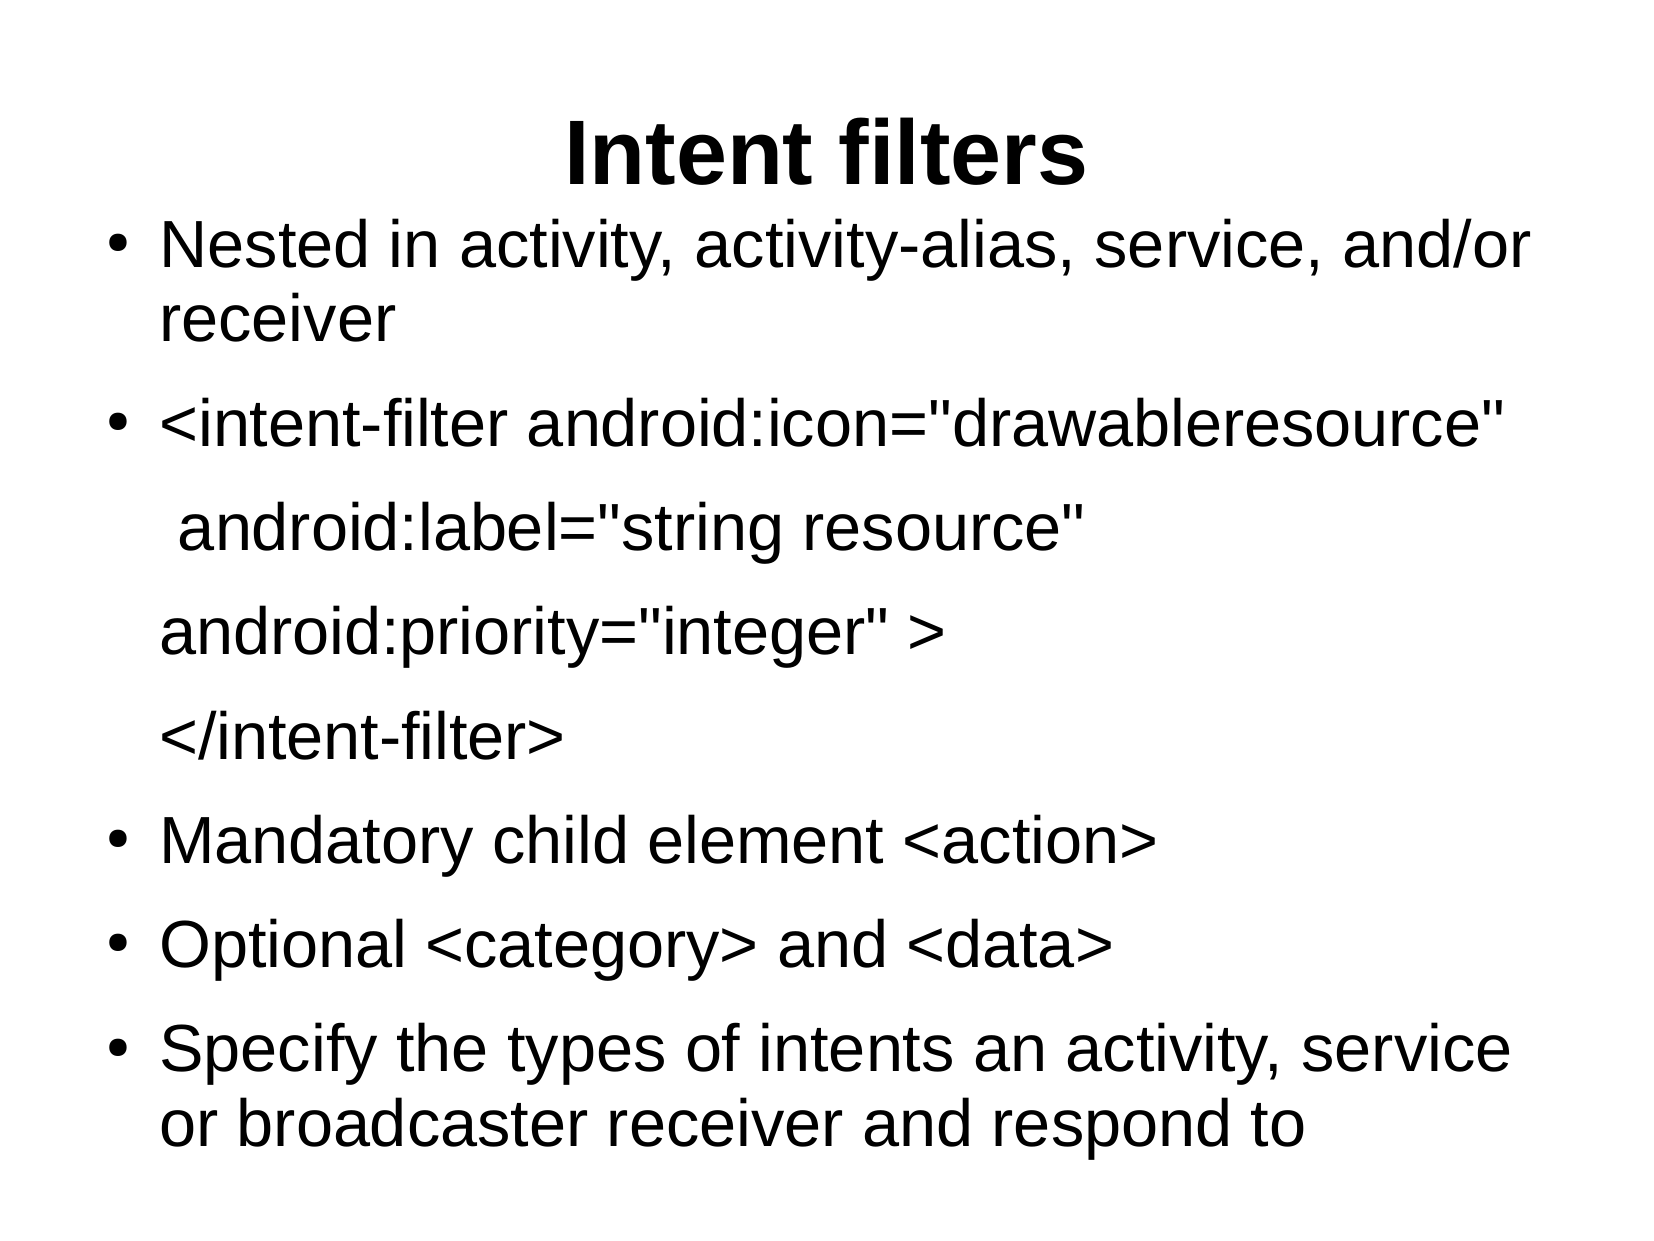

# Intent filters
Nested in activity, activity-alias, service, and/or receiver
<intent-filter android:icon="drawableresource"
 android:label="string resource"
android:priority="integer" >
</intent-filter>
Mandatory child element <action>
Optional <category> and <data>
Specify the types of intents an activity, service or broadcaster receiver and respond to